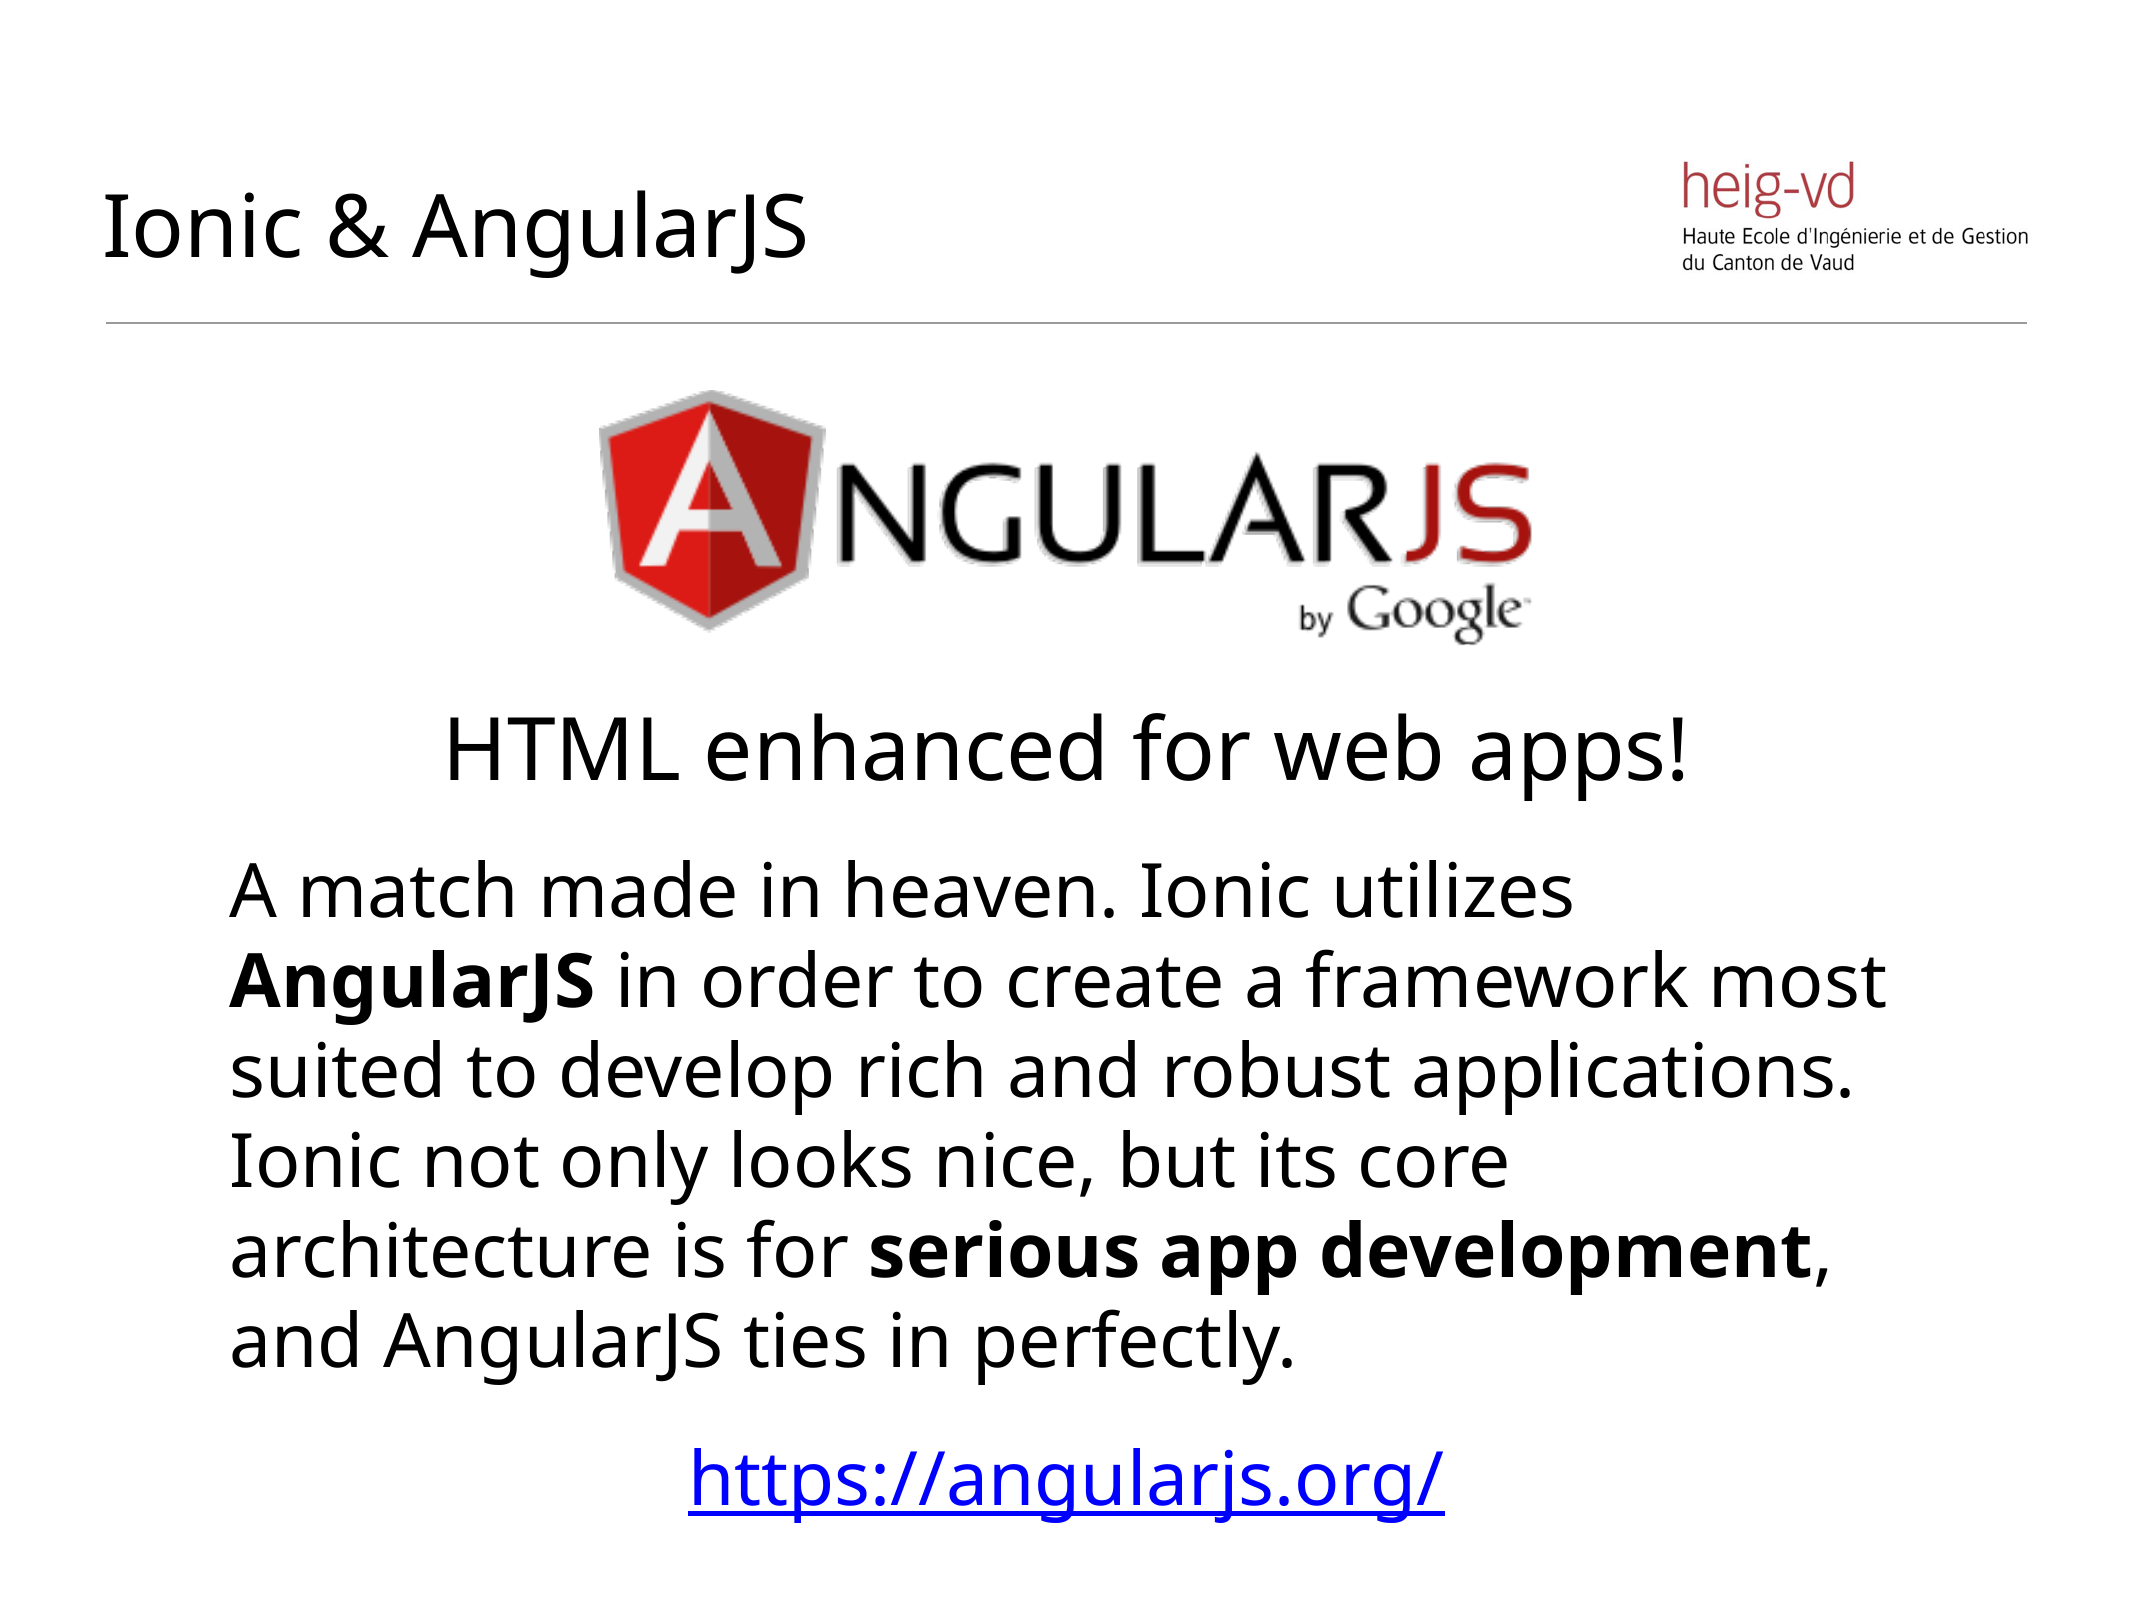

# Ionic & AngularJS
HTML enhanced for web apps!
A match made in heaven. Ionic utilizes AngularJS in order to create a framework most suited to develop rich and robust applications. Ionic not only looks nice, but its core architecture is for serious app development, and AngularJS ties in perfectly.
https://angularjs.org/